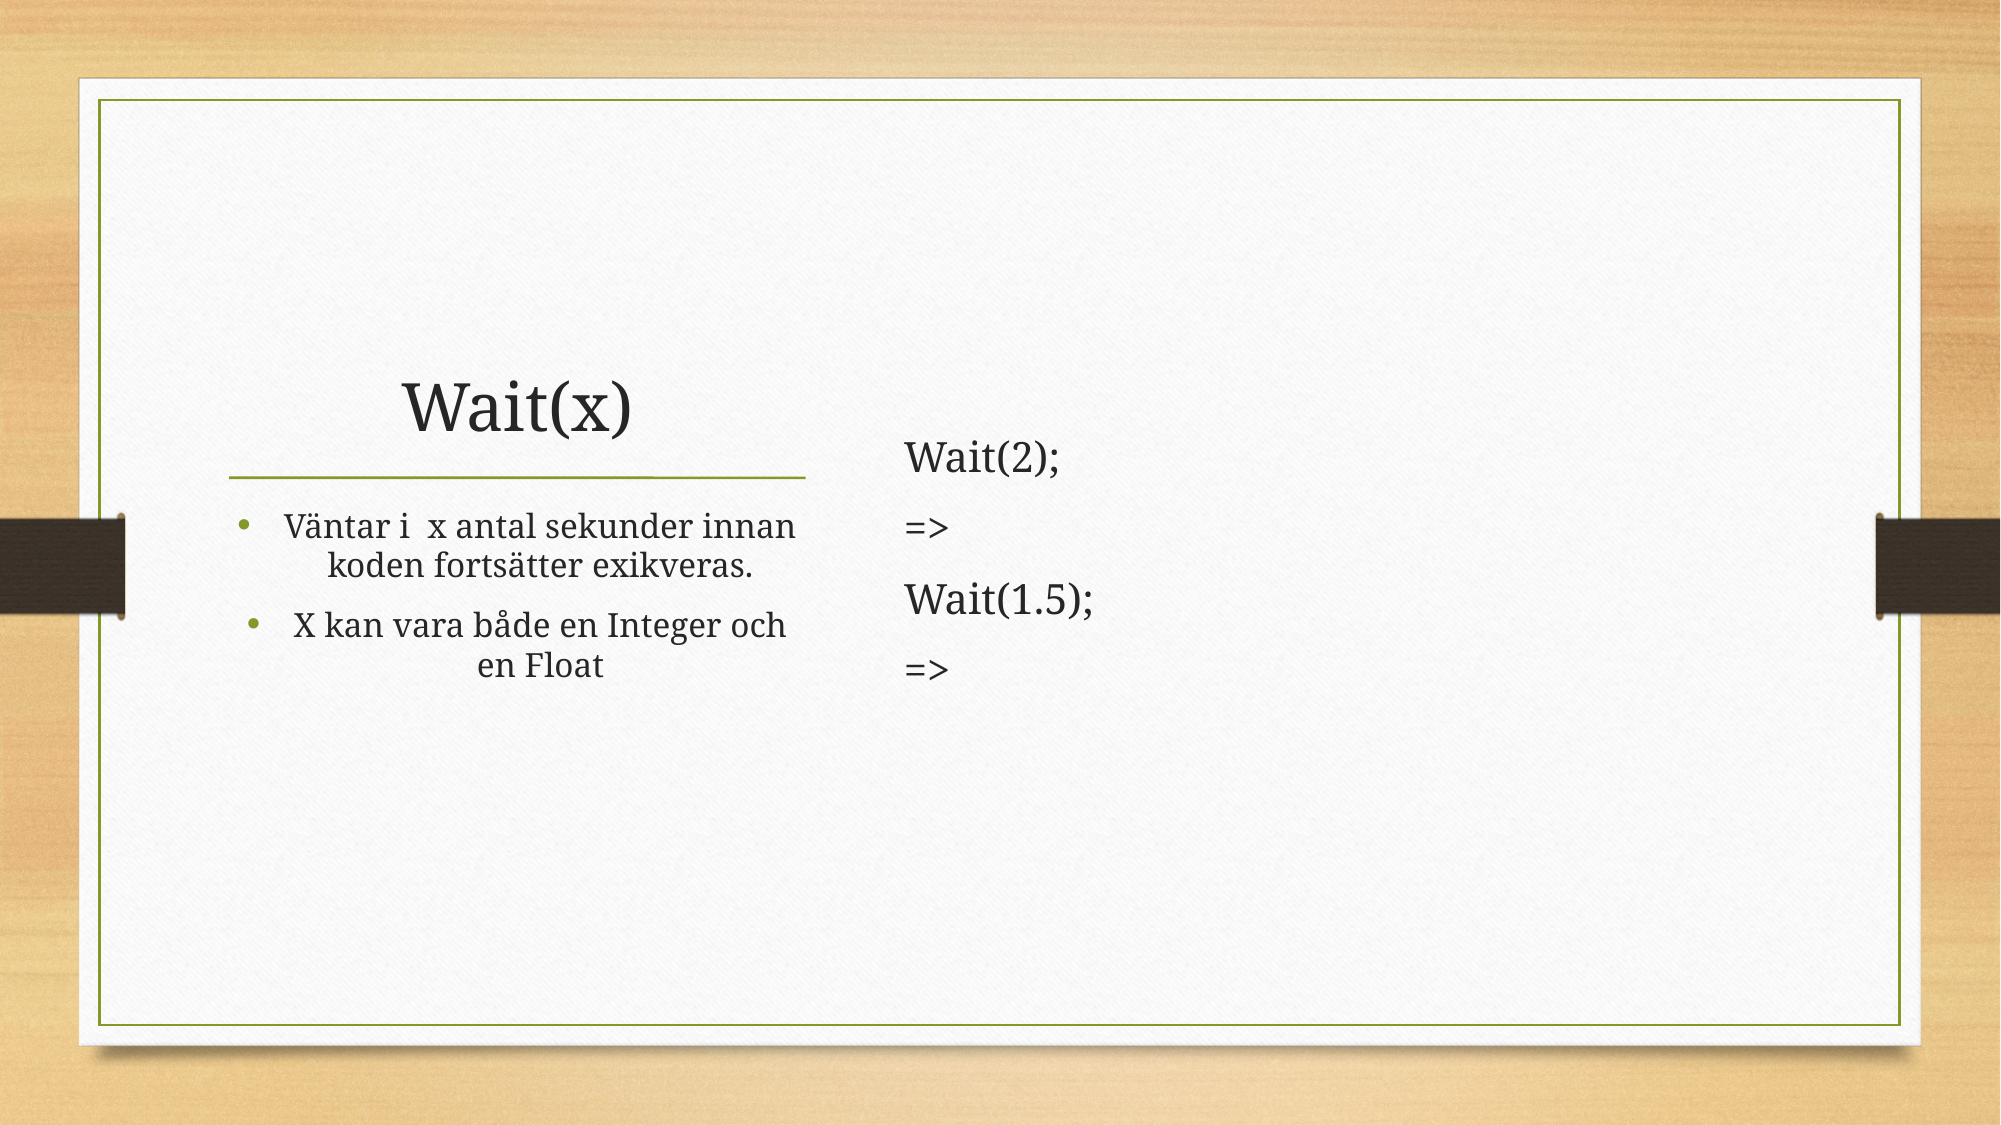

Wait(2);
=>
Wait(1.5);
=>
# Wait(x)
Väntar i  x antal sekunder innan koden fortsätter exikveras.
X kan vara både en Integer och en Float